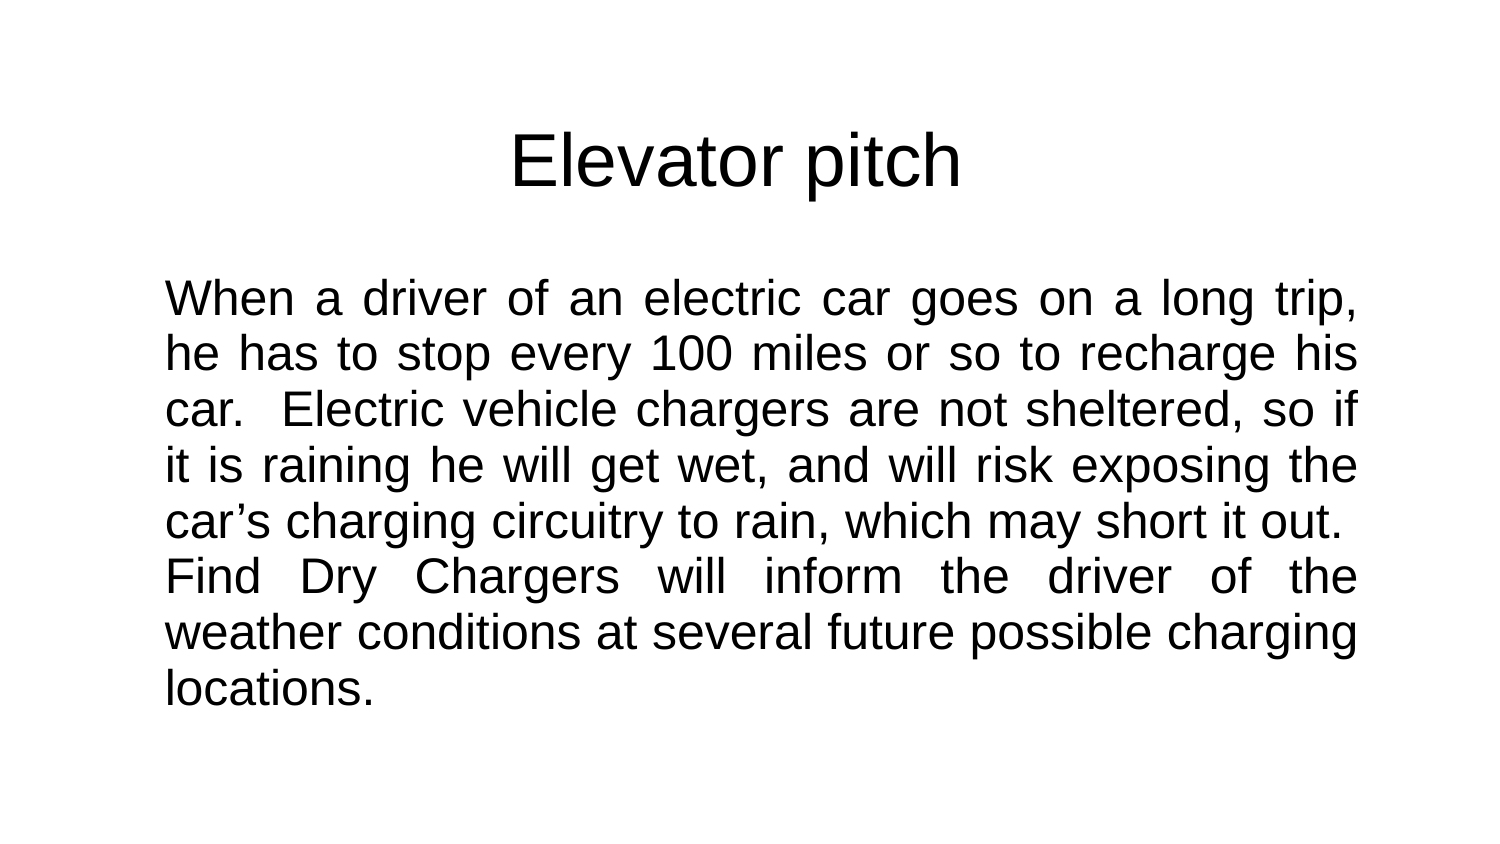

# Elevator pitch
When a driver of an electric car goes on a long trip, he has to stop every 100 miles or so to recharge his car. Electric vehicle chargers are not sheltered, so if it is raining he will get wet, and will risk exposing the car’s charging circuitry to rain, which may short it out. Find Dry Chargers will inform the driver of the weather conditions at several future possible charging locations.